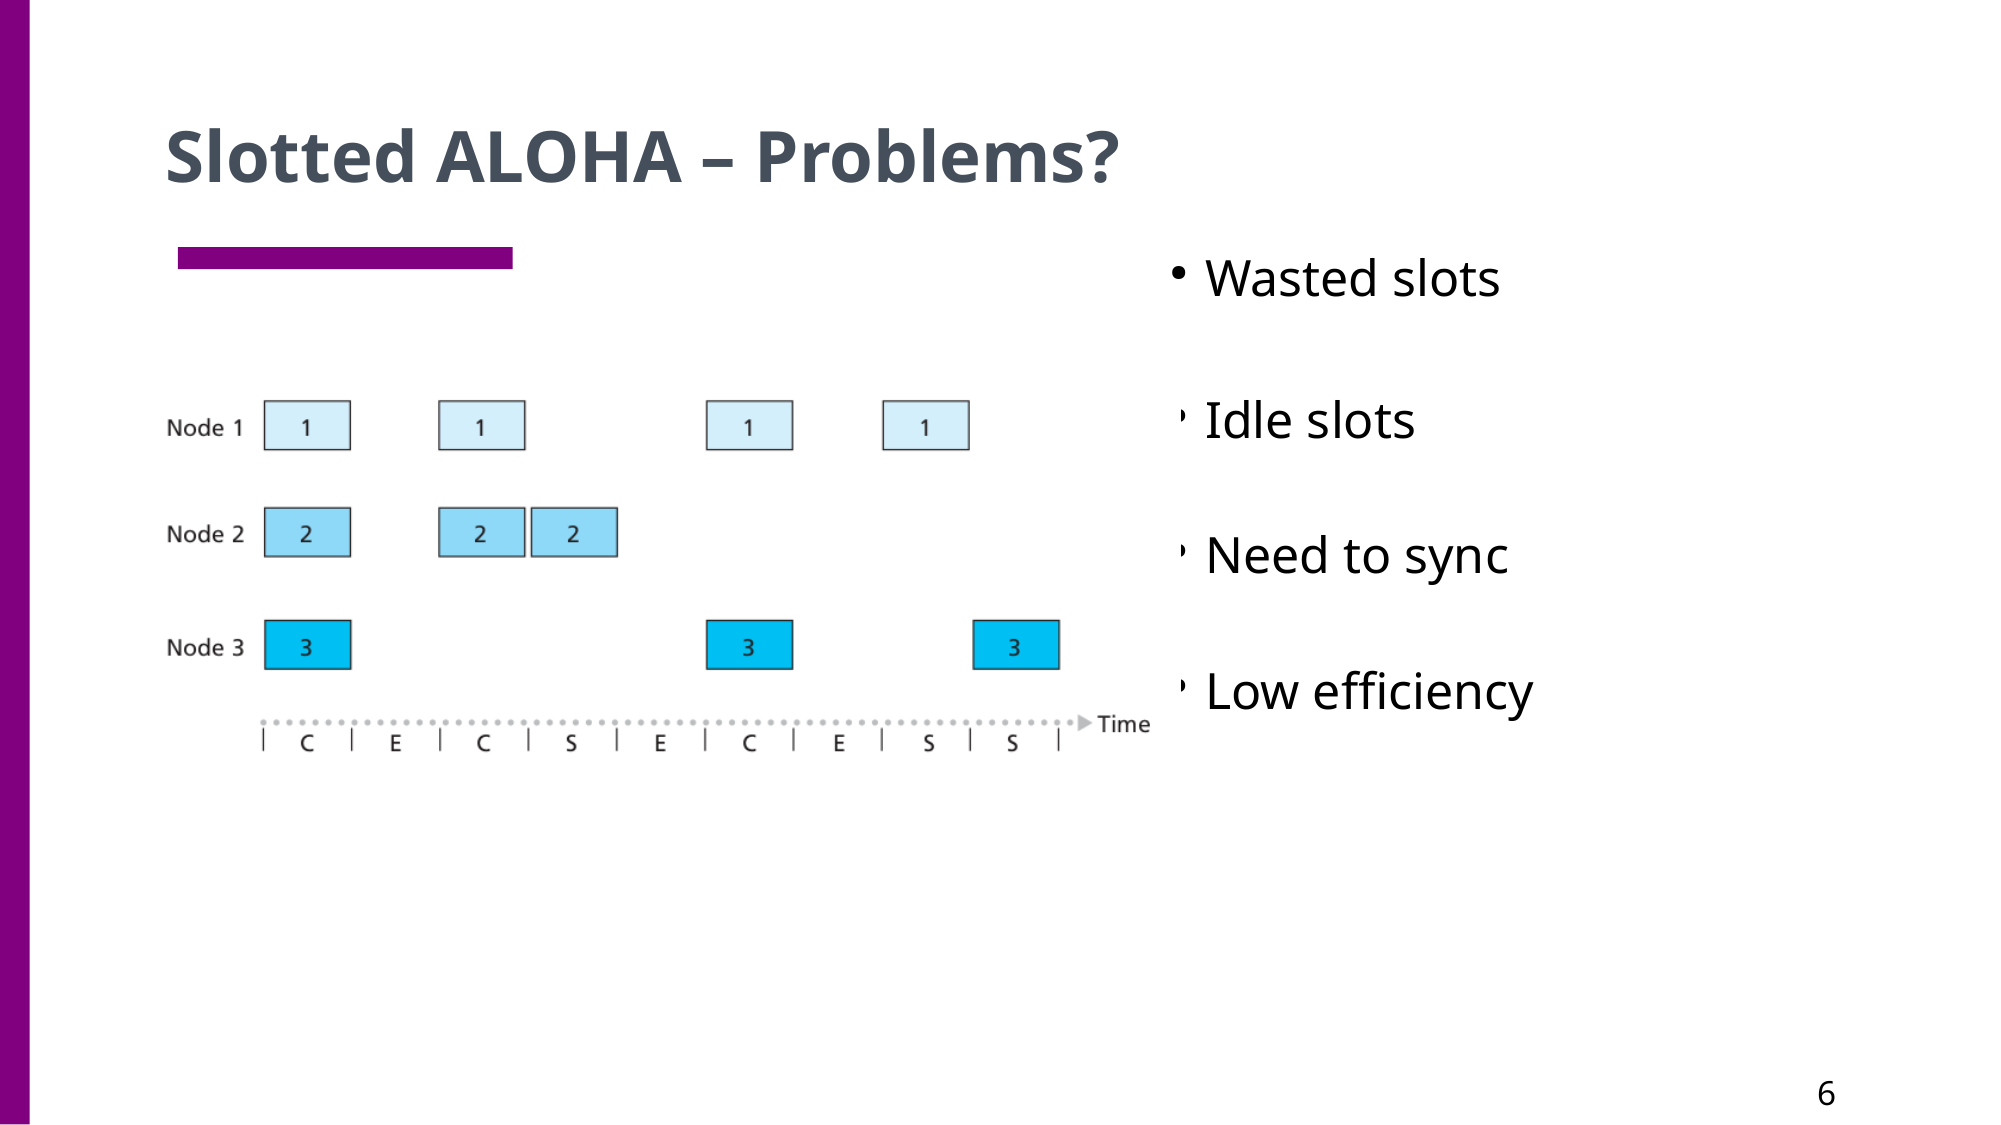

Slotted ALOHA – Problems?
Wasted slots
Idle slots
Need to sync
Low efficiency